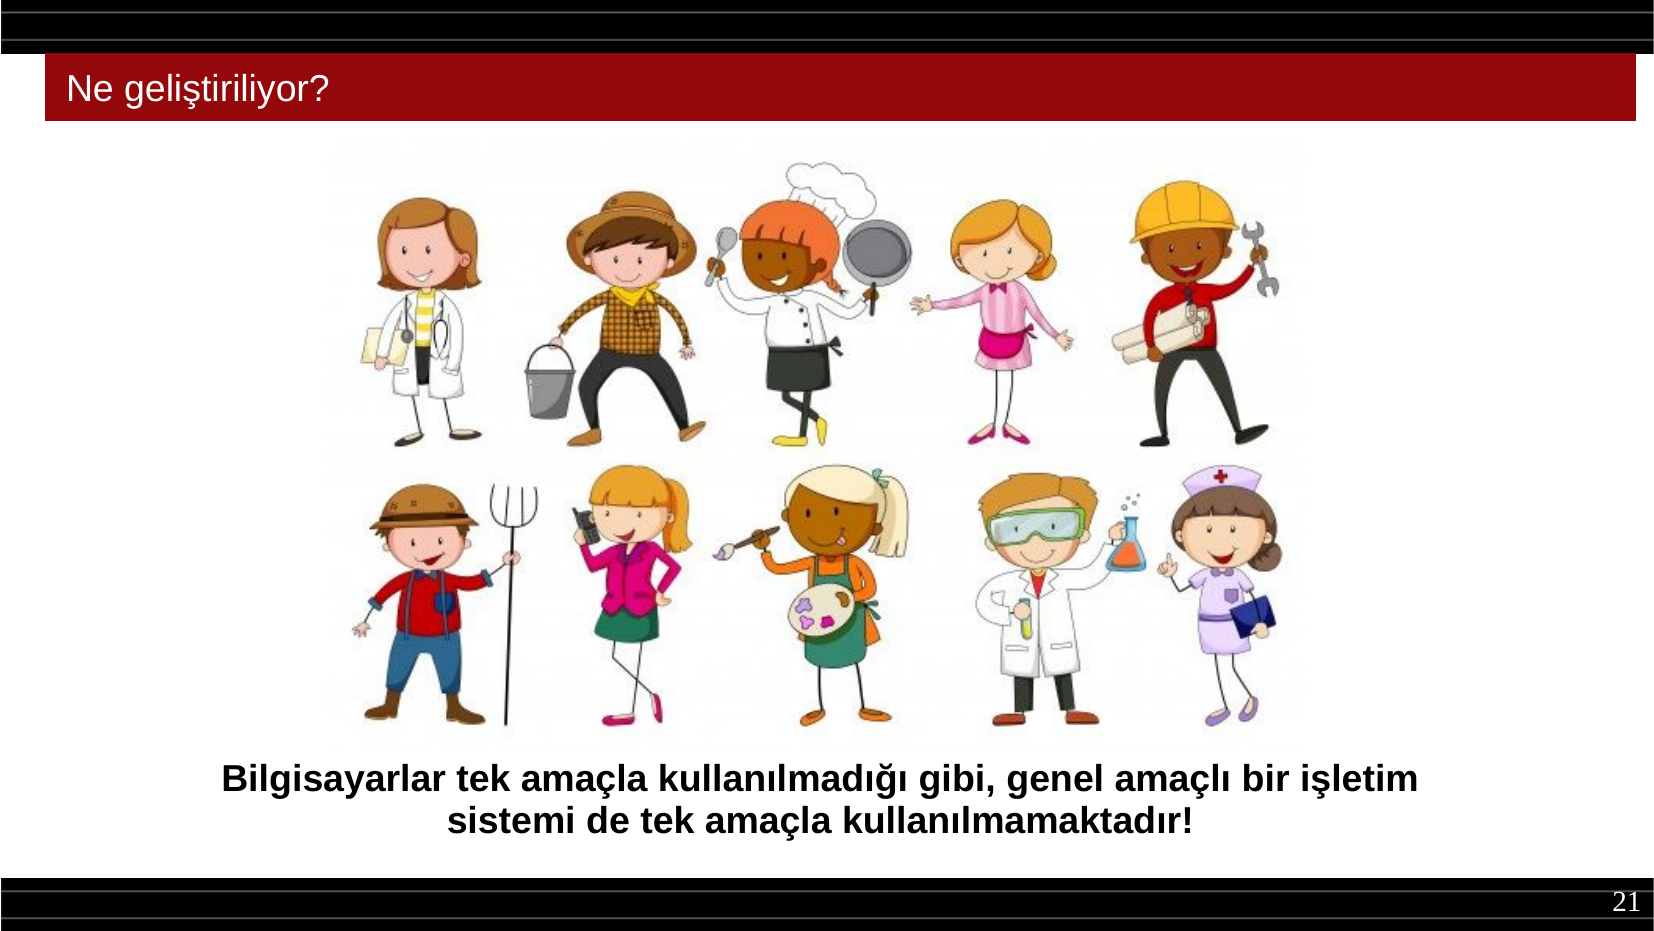

Ne geliştiriliyor?
Bilgisayarlar tek amaçla kullanılmadığı gibi, genel amaçlı bir işletim sistemi de tek amaçla kullanılmamaktadır!